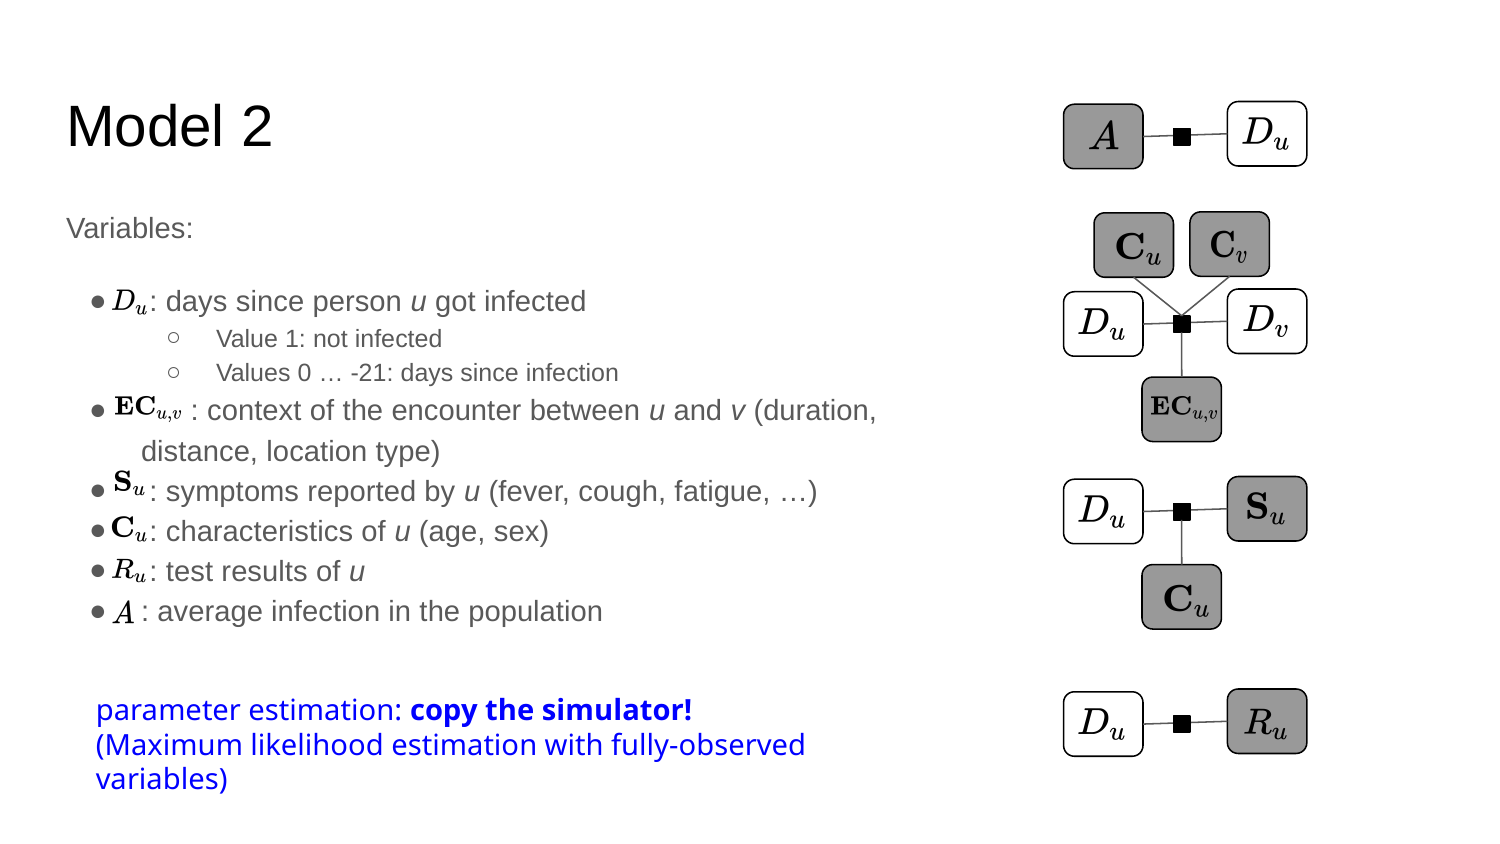

Model 2
# Variables:
 : days since person u got infected
Value 1: not infected
Values 0 … -21: days since infection
 : context of the encounter between u and v (duration, distance, location type)
 : symptoms reported by u (fever, cough, fatigue, …)
 : characteristics of u (age, sex)
 : test results of u
: average infection in the population
parameter estimation: copy the simulator!
(Maximum likelihood estimation with fully-observed variables)